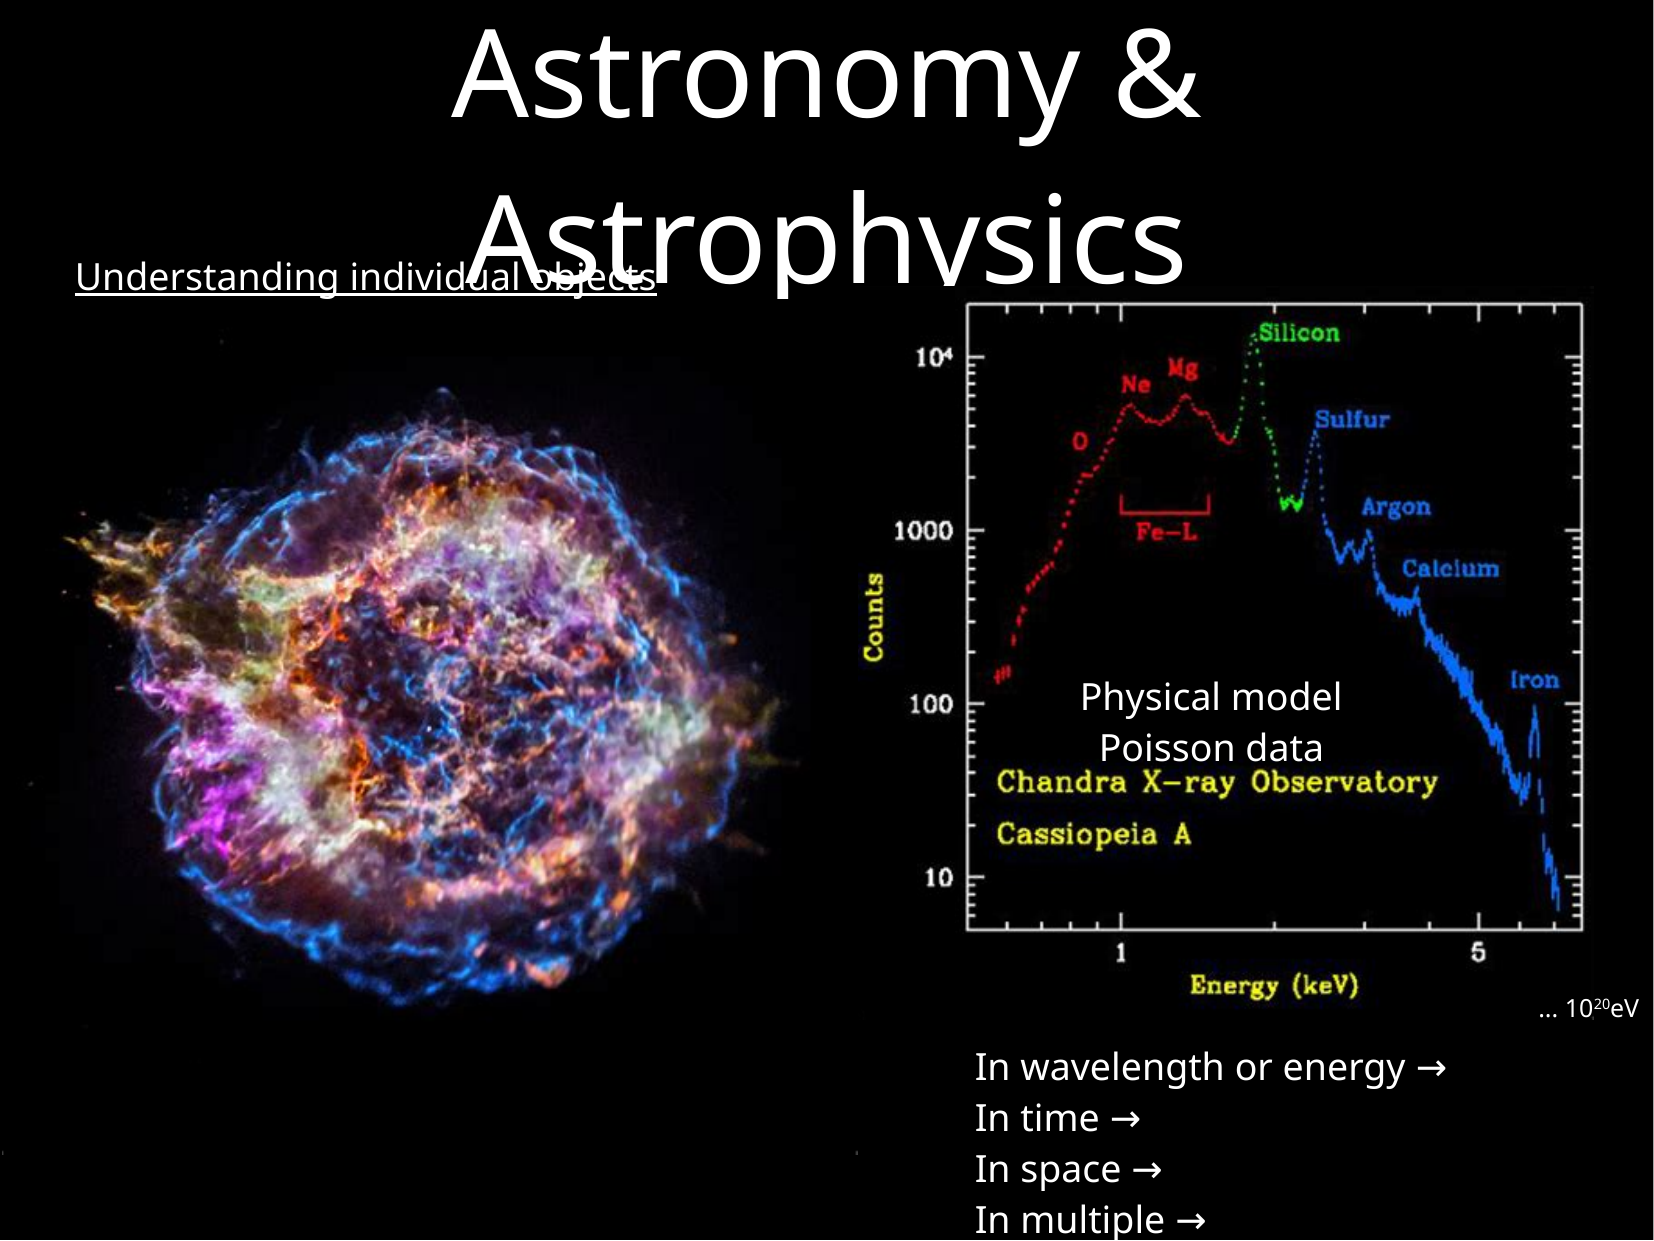

# Astronomy & Astrophysics
Understanding individual objects
Physical model
Poisson data
... 1020eV
In wavelength or energy →
In time →
In space →
In multiple →
Light & beyond